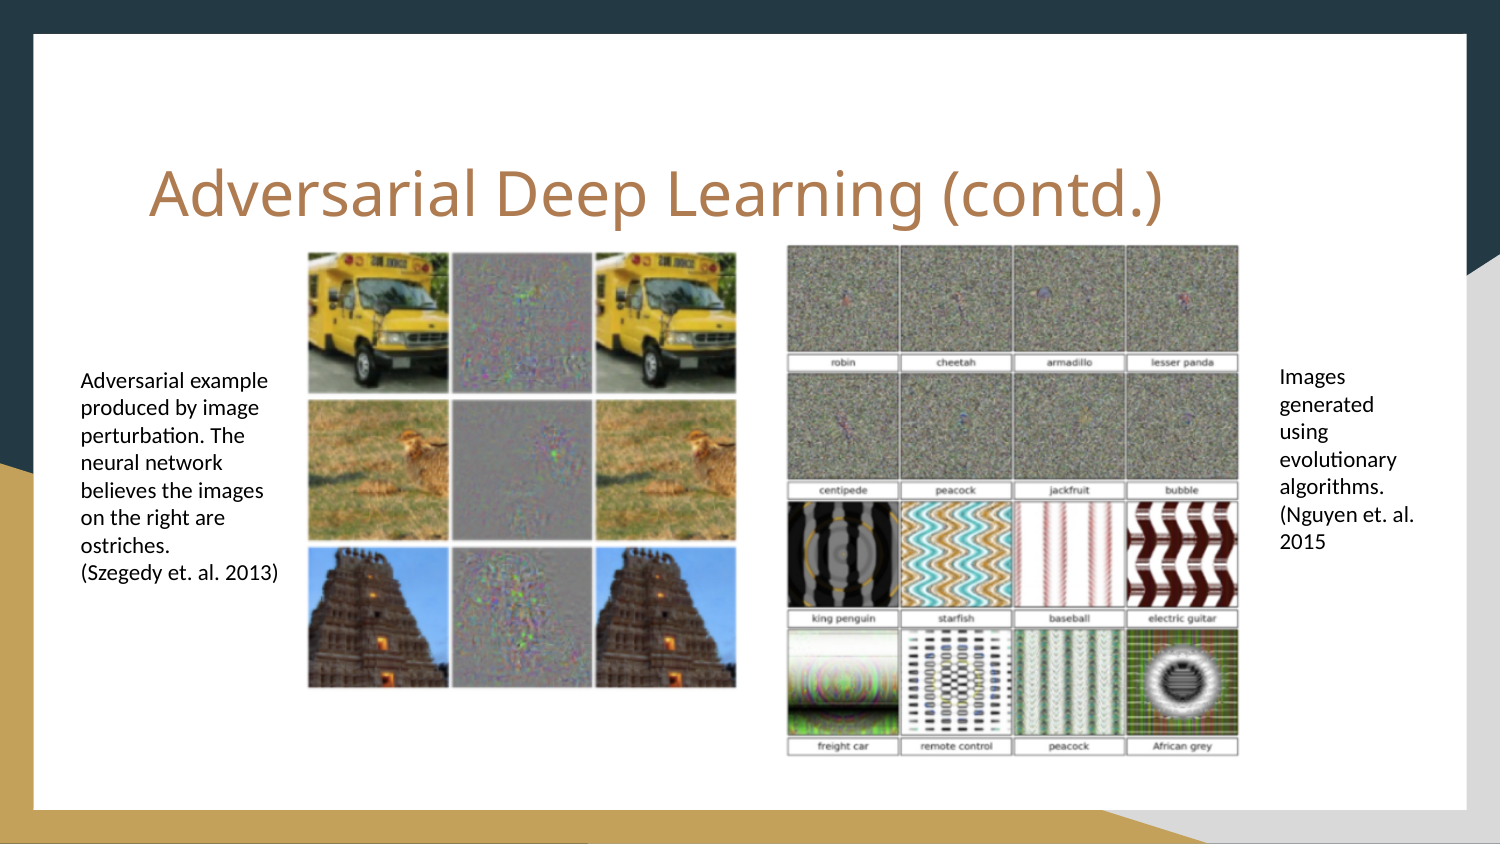

# Adversarial Deep Learning (contd.)
Images generated using evolutionary algorithms.
(Nguyen et. al.
2015
Adversarial example produced by image perturbation. The neural network believes the images on the right are ostriches.
(Szegedy et. al. 2013)